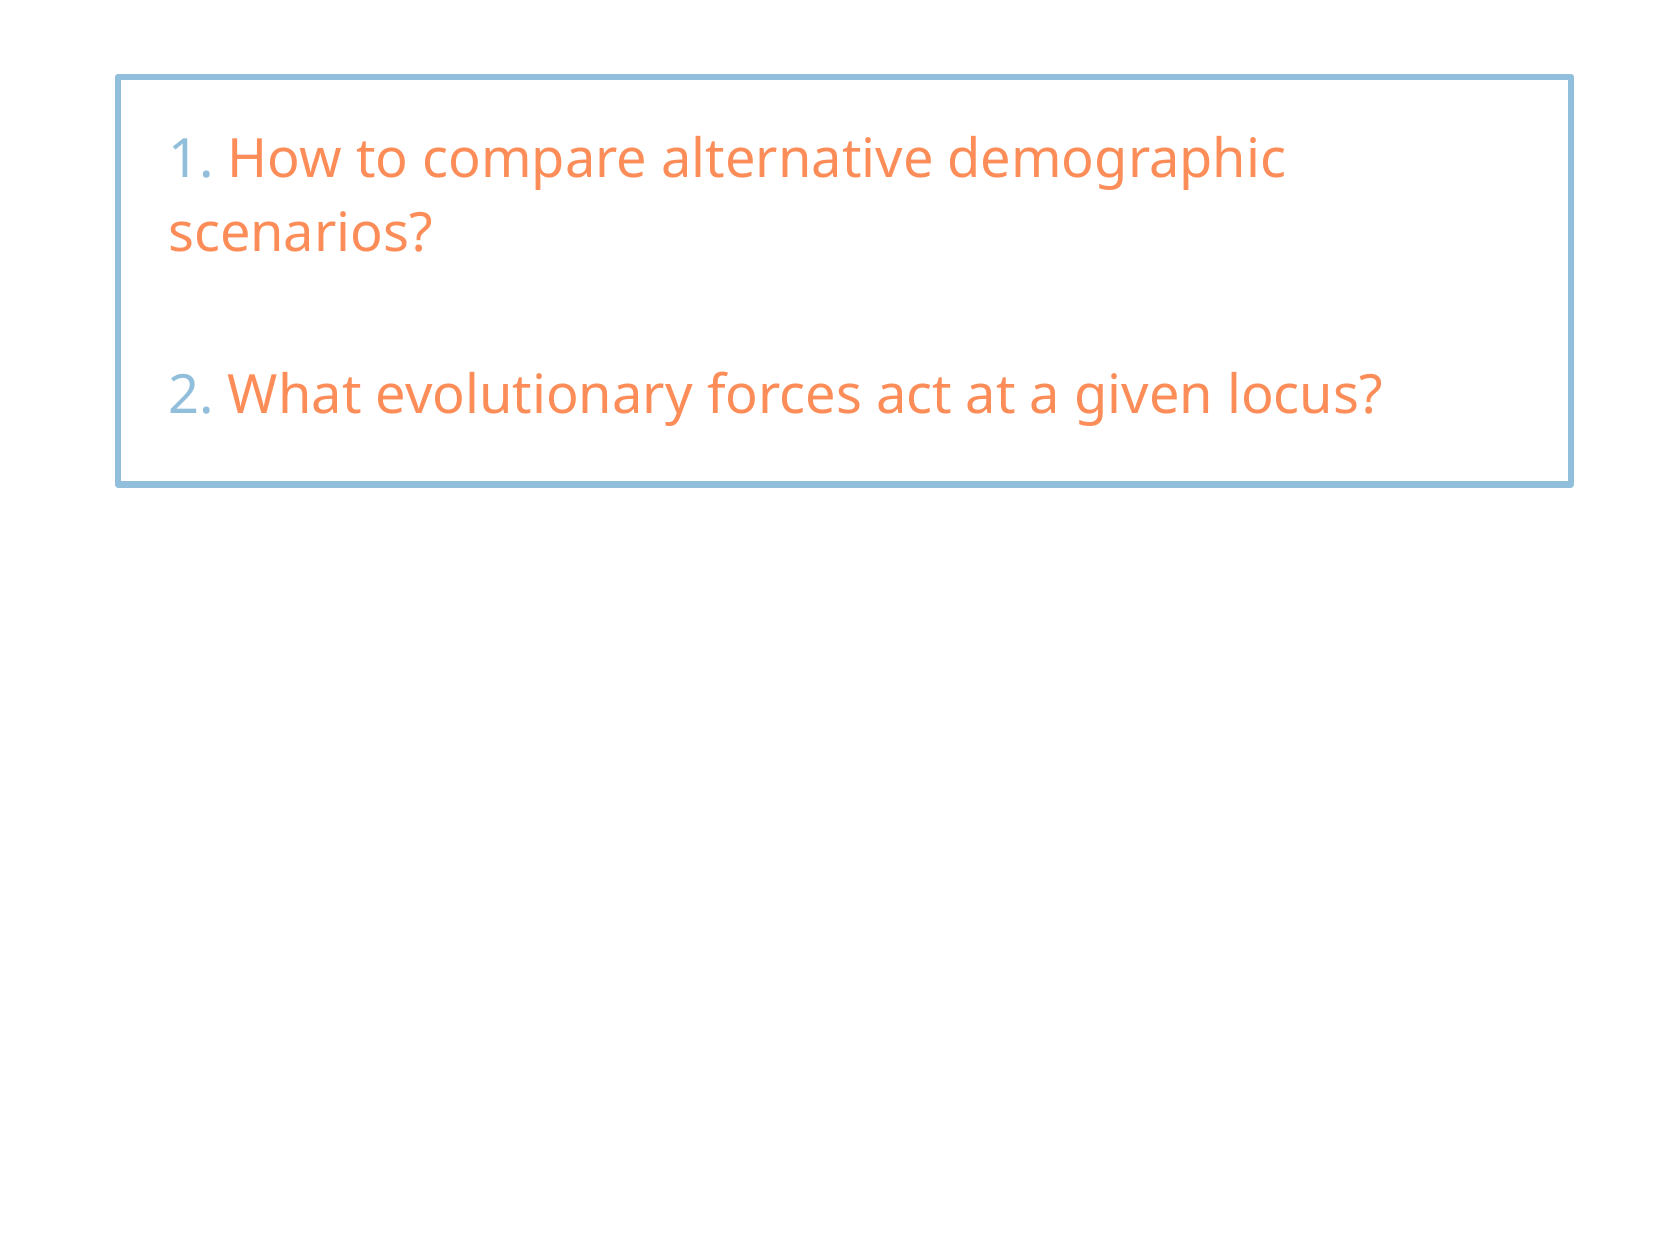

1. How to compare alternative demographic scenarios?
2. What evolutionary forces act at a given locus?